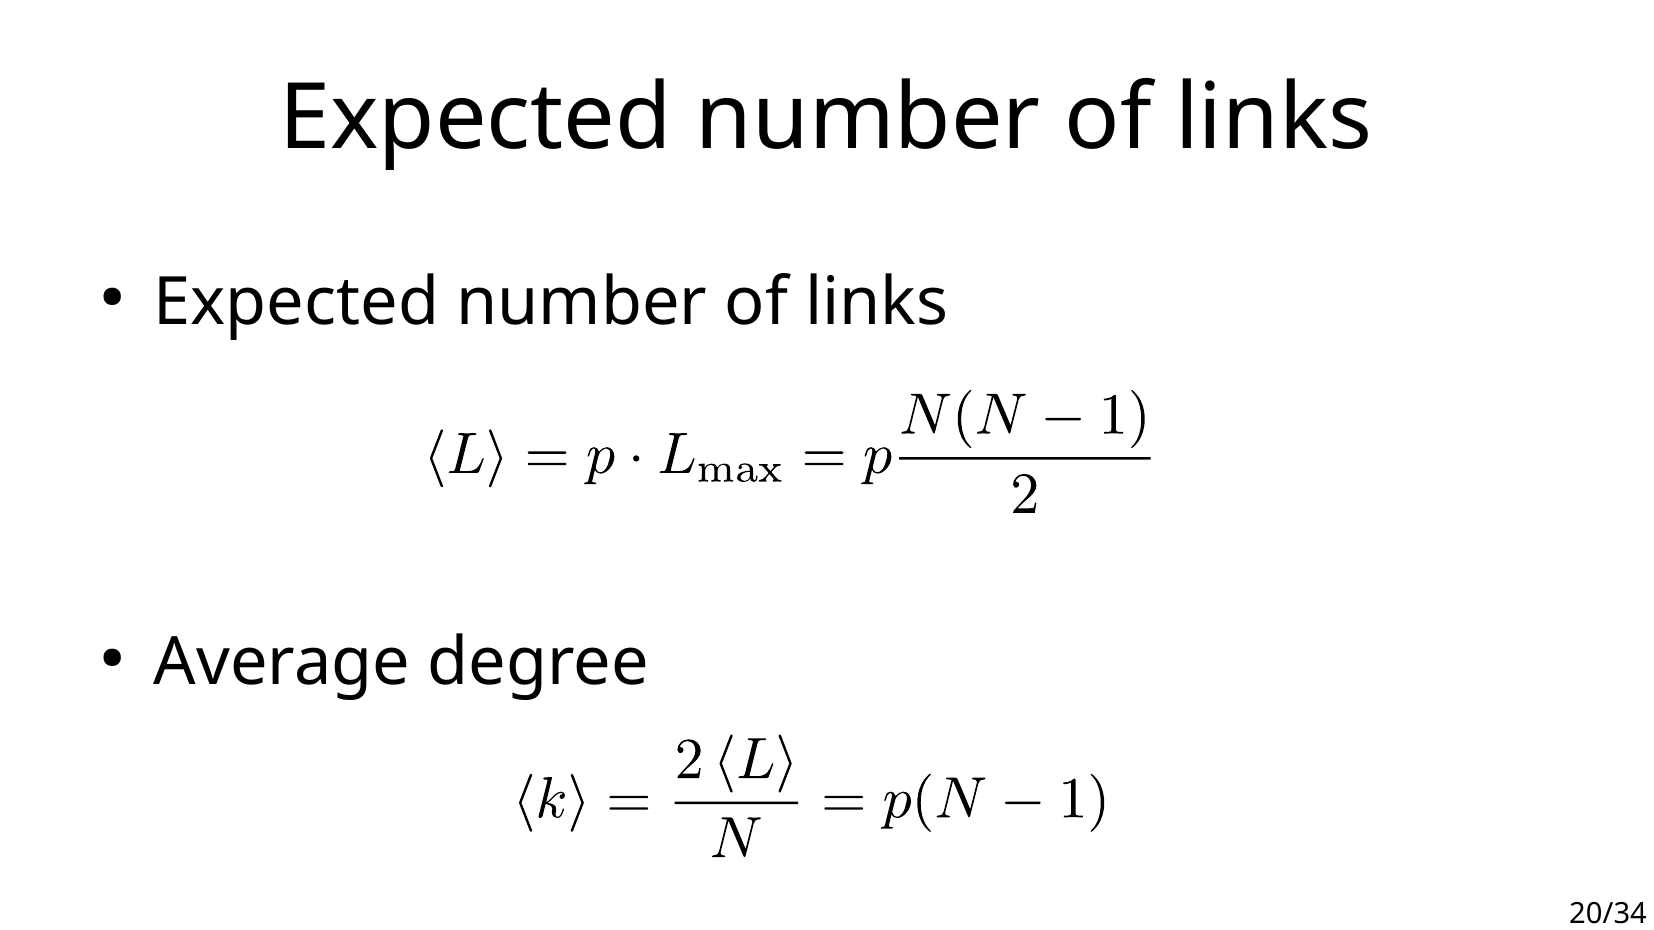

# Expected number of links
Expected number of links
Average degree
20